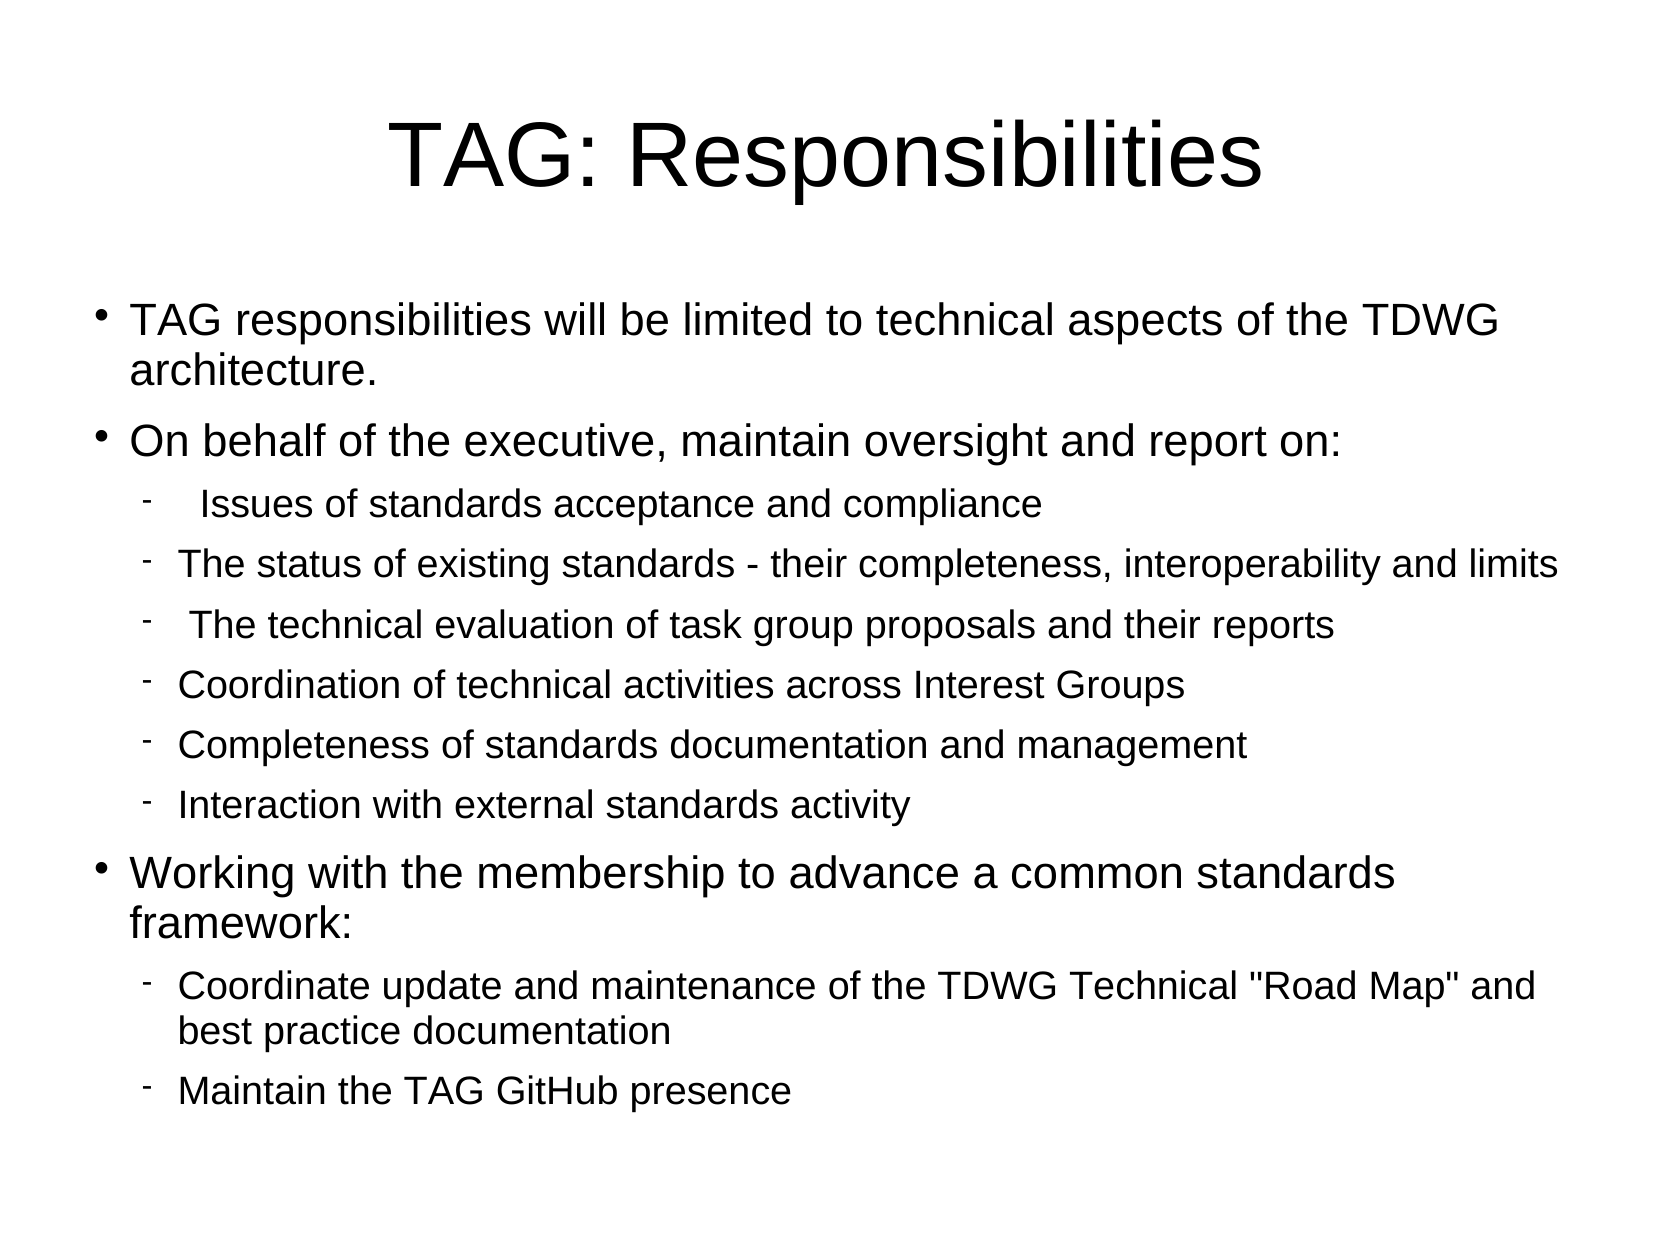

# TAG: Responsibilities
TAG responsibilities will be limited to technical aspects of the TDWG architecture.
On behalf of the executive, maintain oversight and report on:
 Issues of standards acceptance and compliance
The status of existing standards - their completeness, interoperability and limits
 The technical evaluation of task group proposals and their reports
Coordination of technical activities across Interest Groups
Completeness of standards documentation and management
Interaction with external standards activity
Working with the membership to advance a common standards framework:
Coordinate update and maintenance of the TDWG Technical "Road Map" and best practice documentation
Maintain the TAG GitHub presence